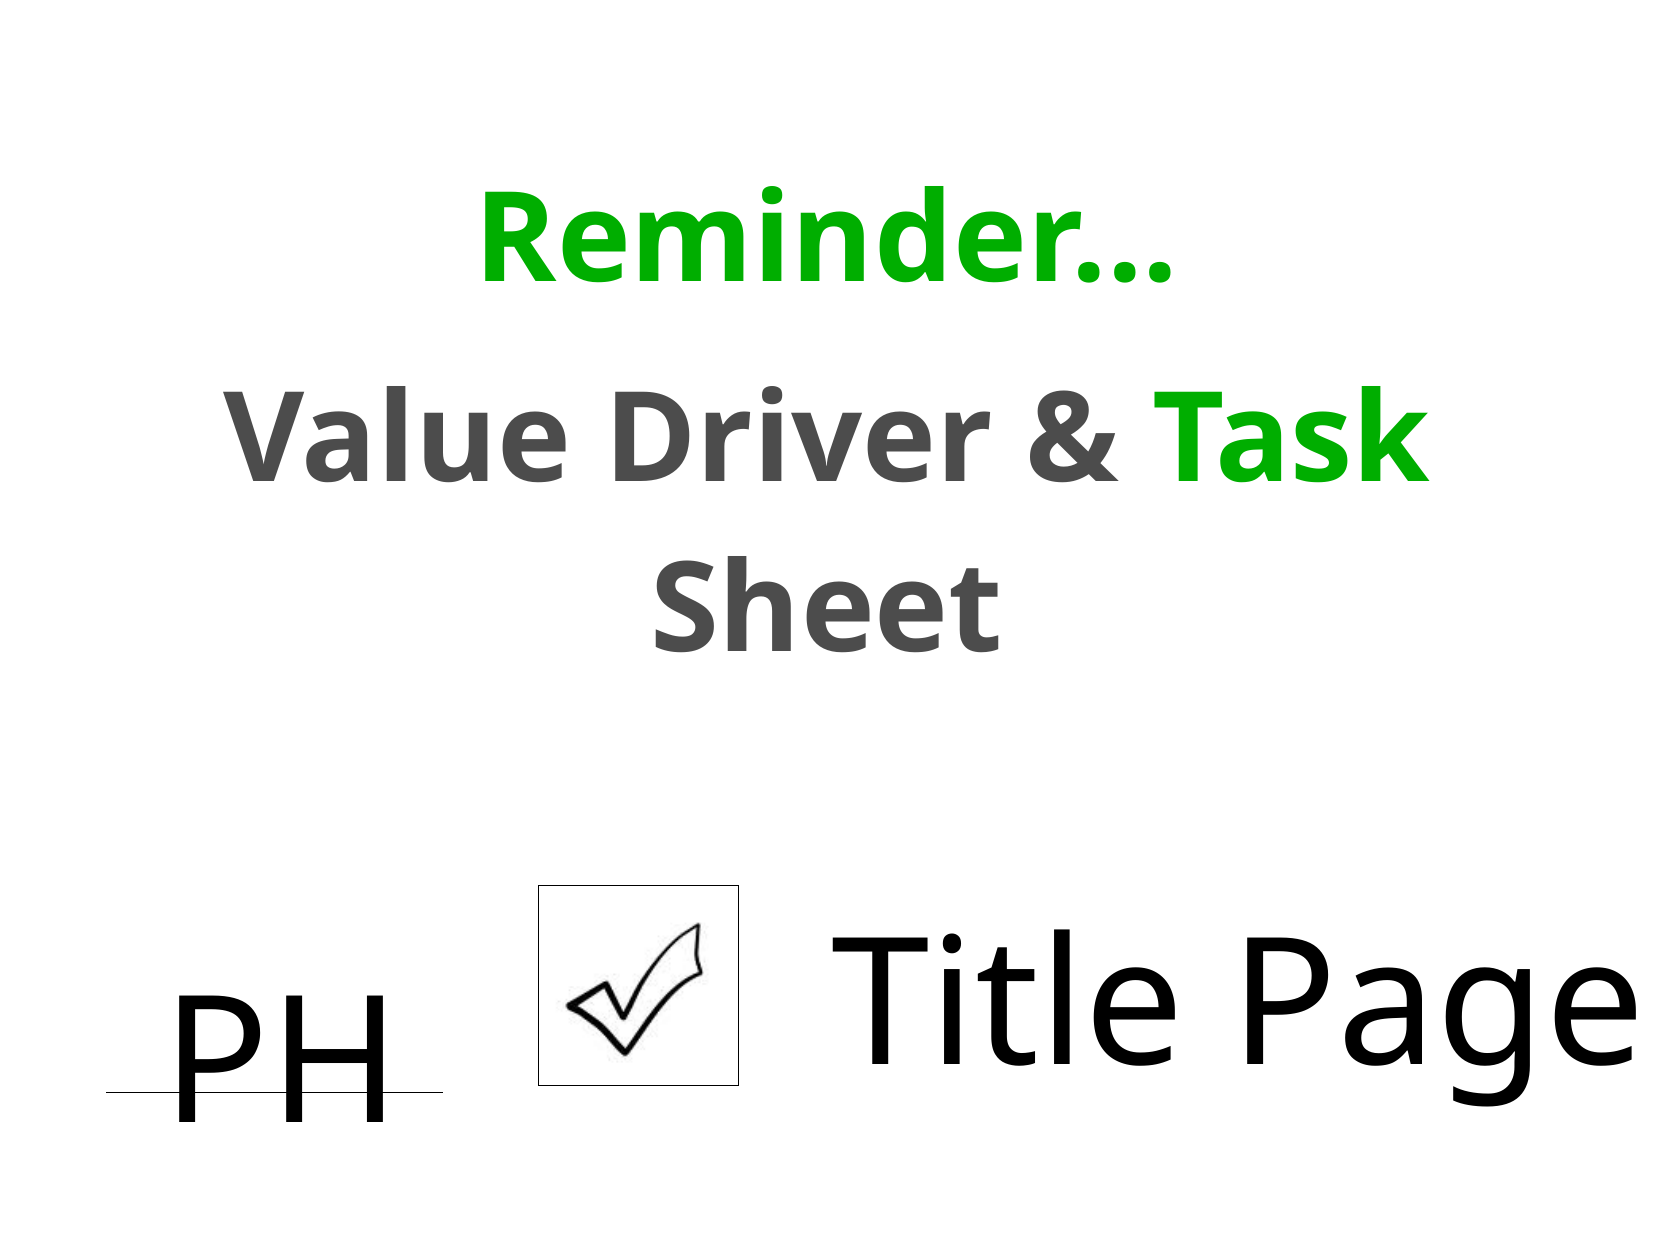

# Reminder...
Value Driver & Task Sheet
Title Page
PH